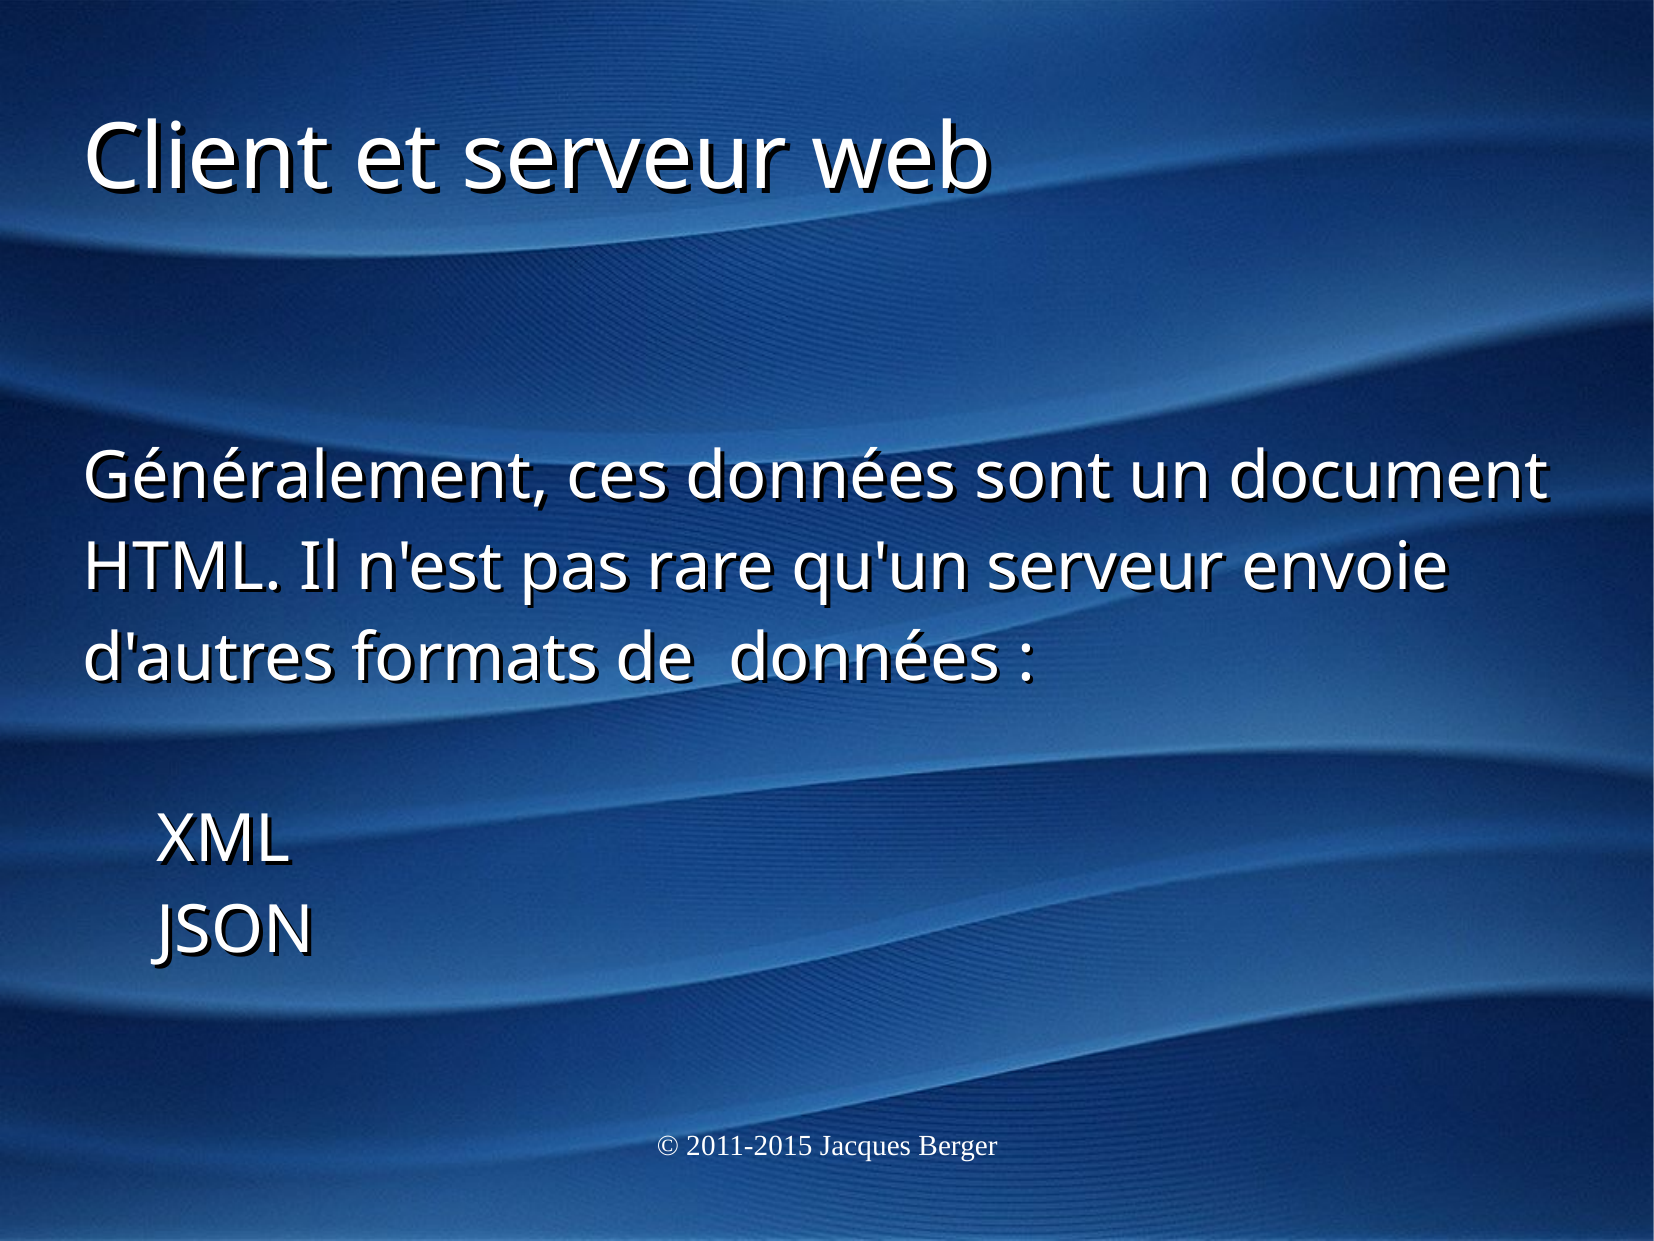

# Client et serveur web
Généralement, ces données sont un document HTML. Il n'est pas rare qu'un serveur envoie d'autres formats de données :
	XML
	JSON
© 2011-2015 Jacques Berger